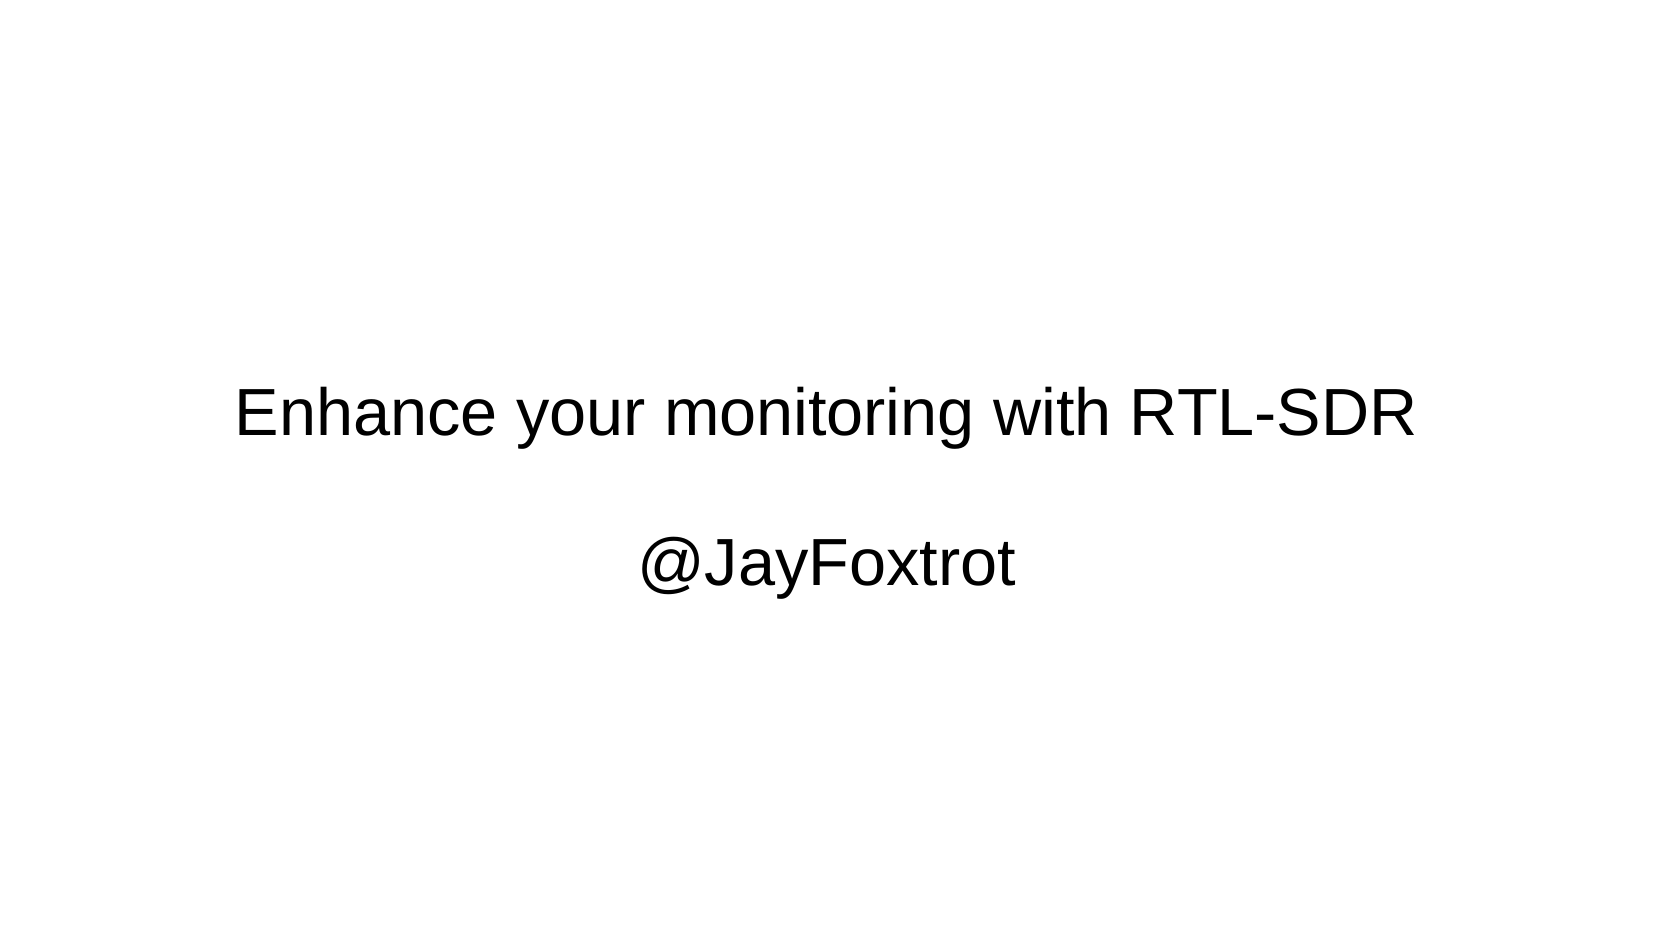

# Enhance your monitoring with RTL-SDR
@JayFoxtrot